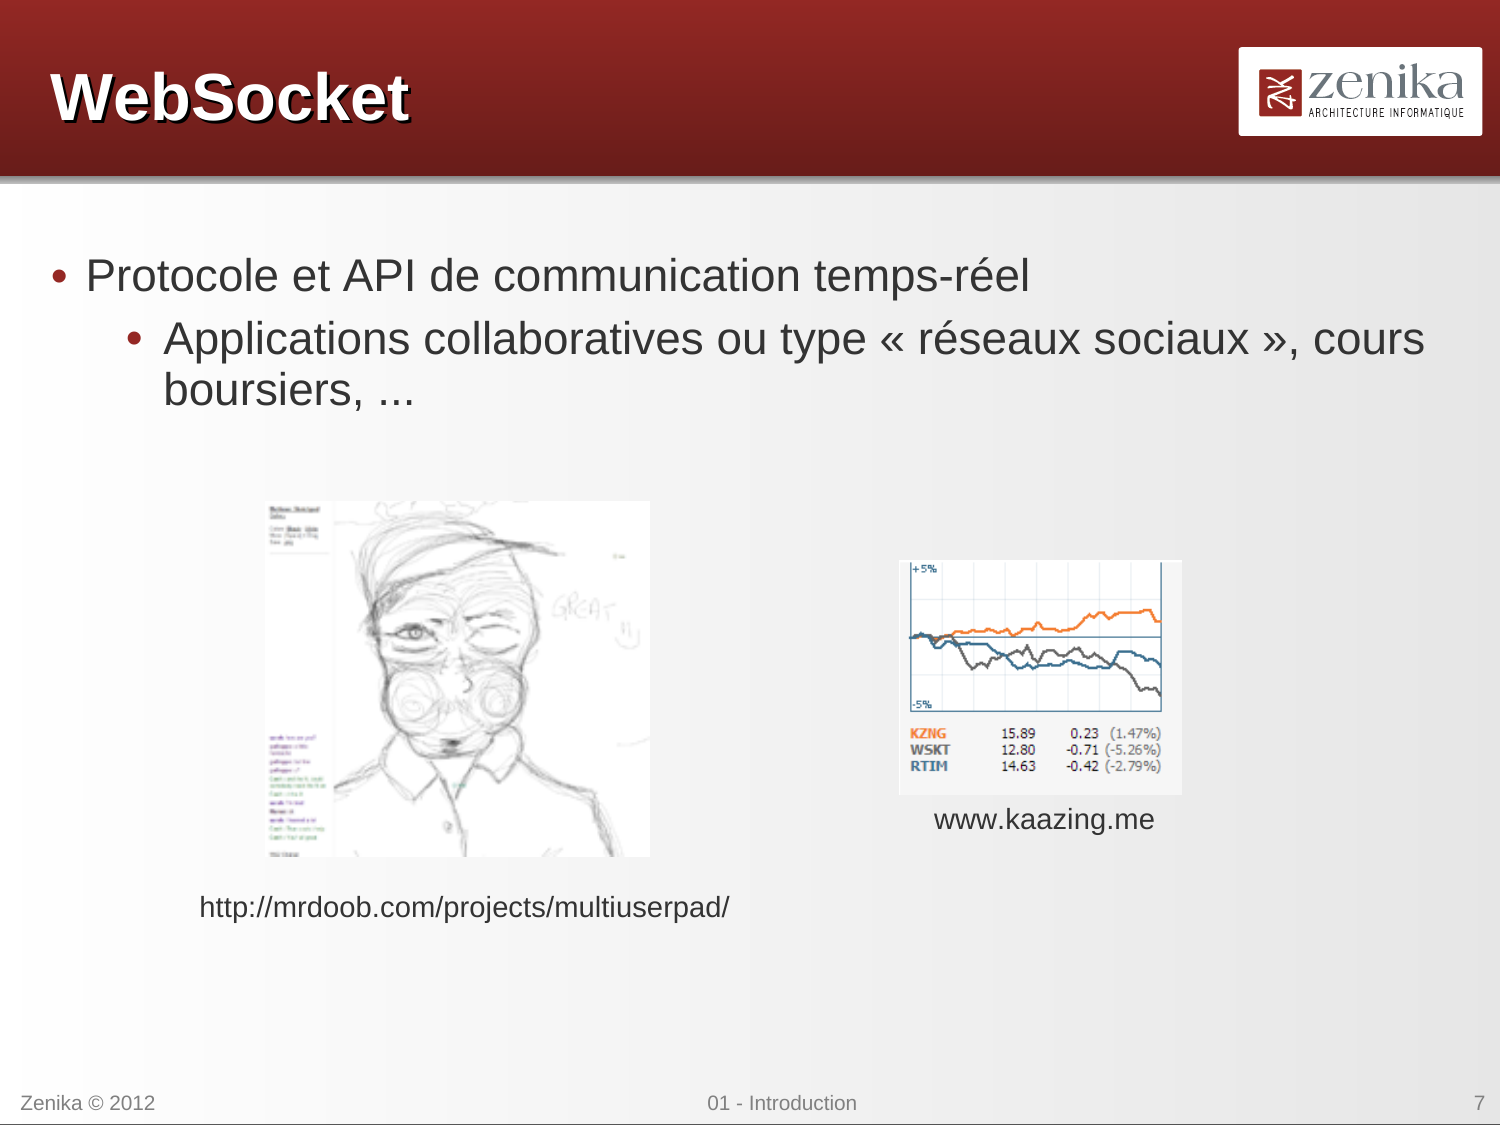

# WebSocket
Protocole et API de communication temps-réel
Applications collaboratives ou type « réseaux sociaux », cours boursiers, ...
 	www.kaazing.me
 http://mrdoob.com/projects/multiuserpad/